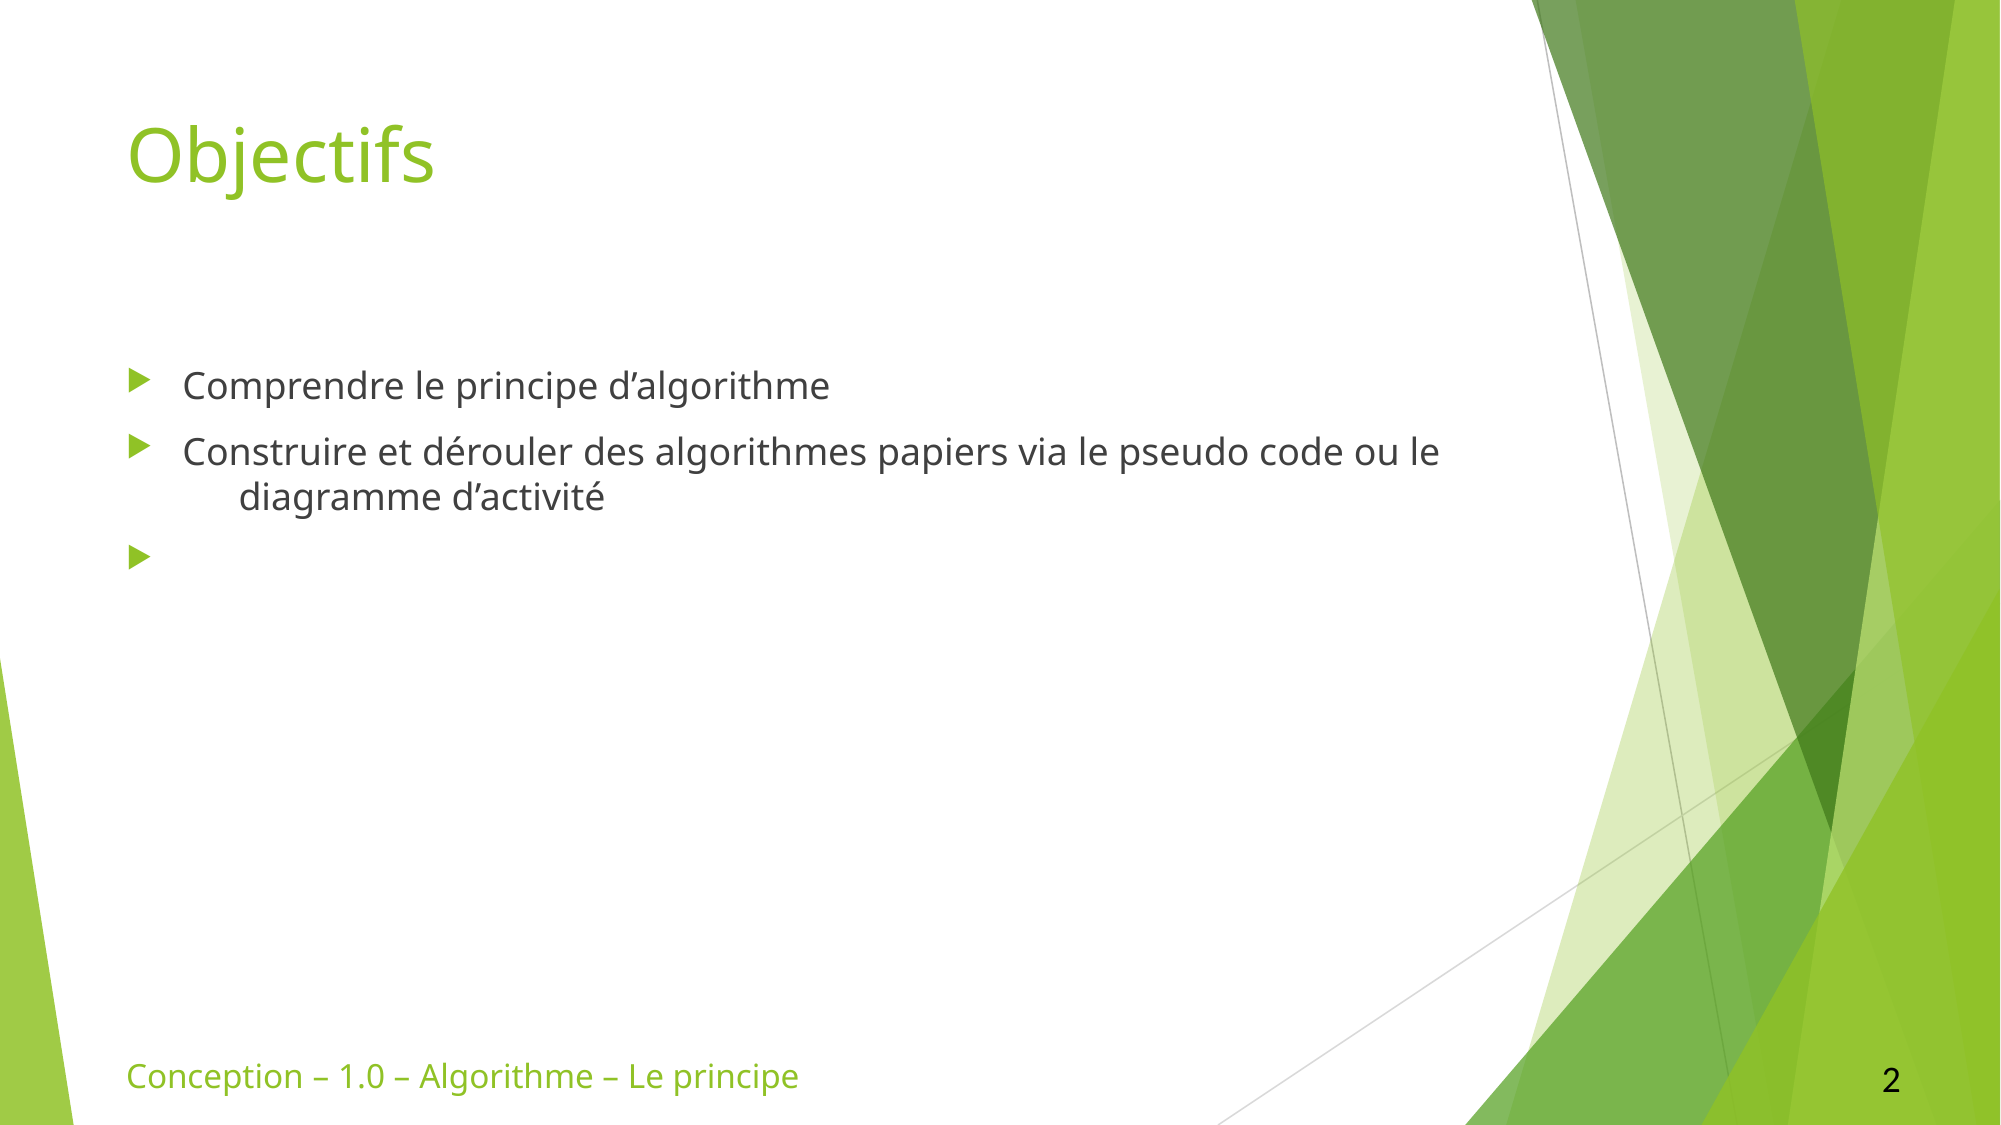

# Objectifs
Comprendre le principe d’algorithme
Construire et dérouler des algorithmes papiers via le pseudo code ou le diagramme d’activité
Conception – 1.0 – Algorithme – Le principe